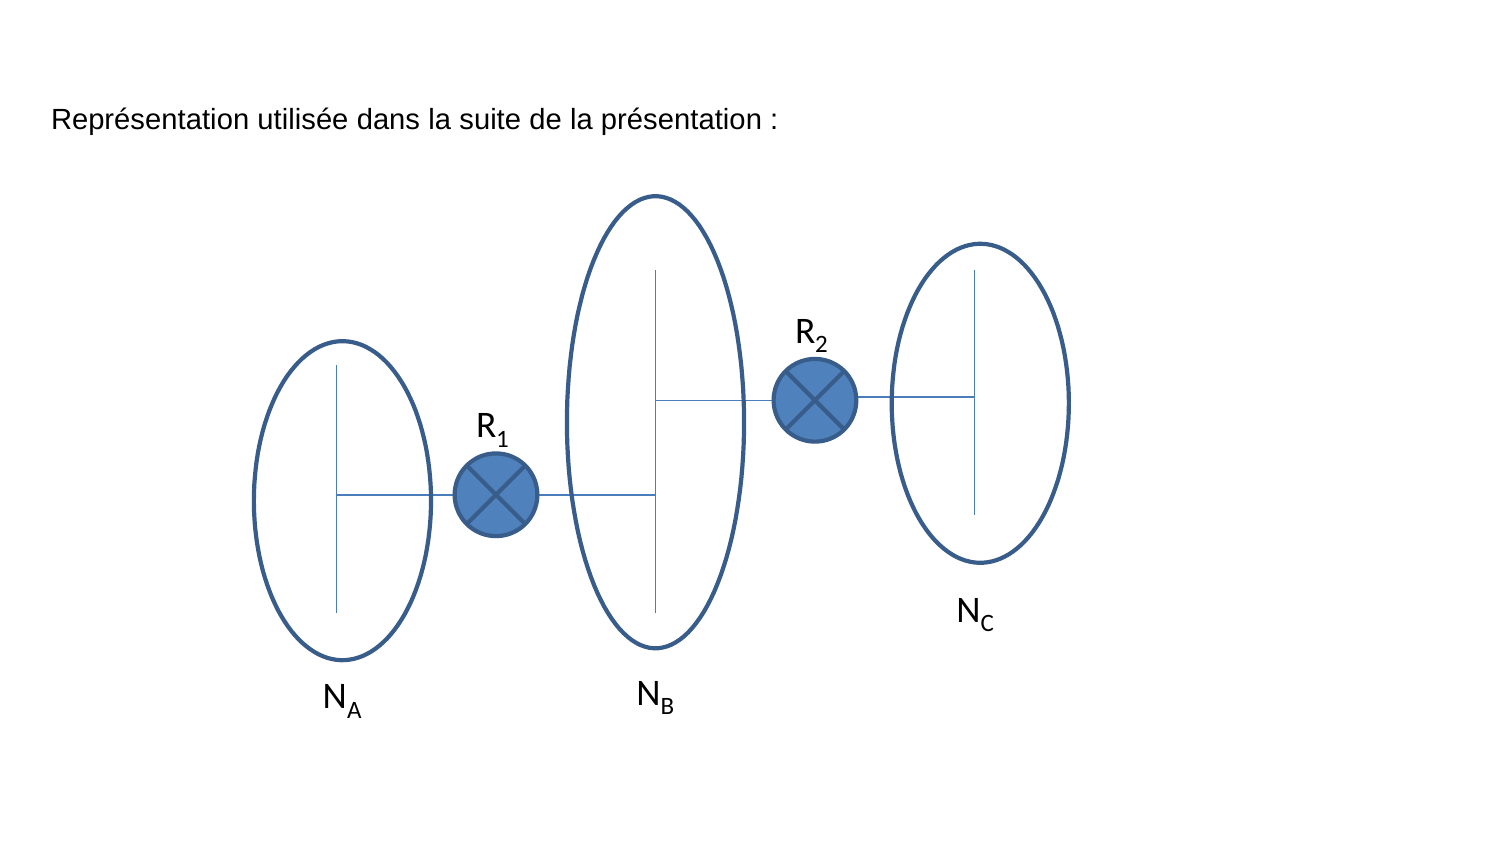

# Représentation utilisée dans la suite de la présentation :
R2
R1
NC
NB
NA